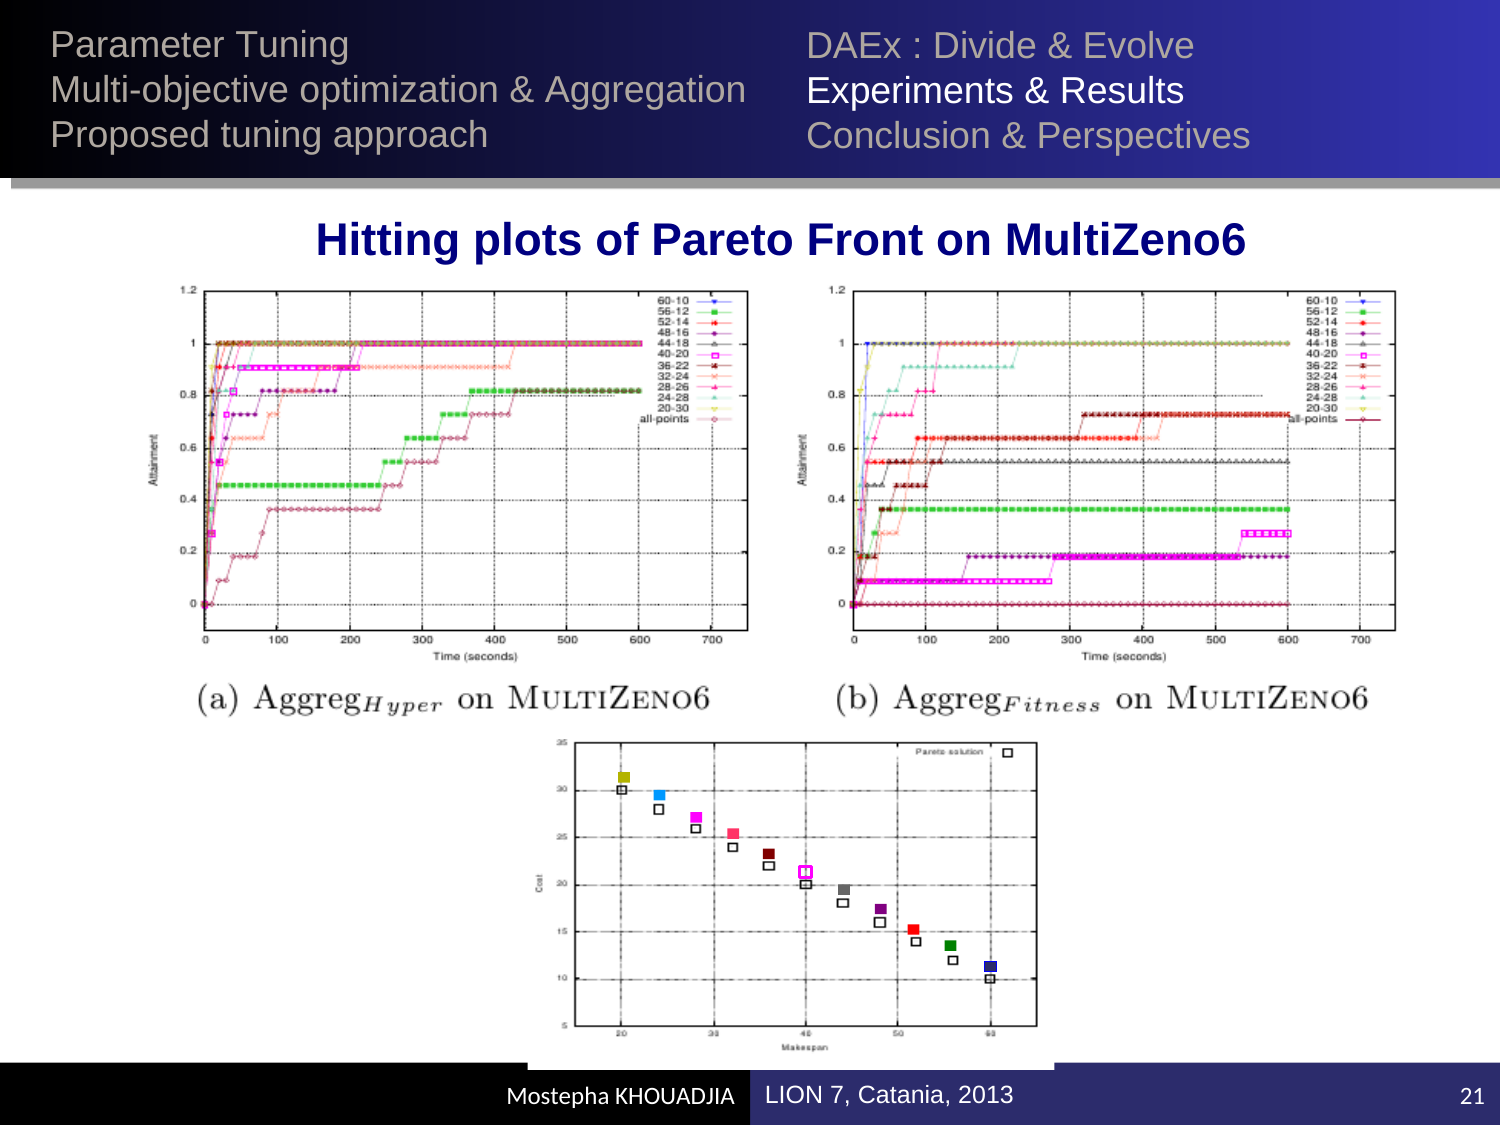

Parameter Tuning
Multi-objective optimization & Aggregation
Proposed tuning approach
DAEx : Divide & Evolve
Experiments & Results
Conclusion & Perspectives
Hitting plots of Pareto Front on MultiZeno6
21